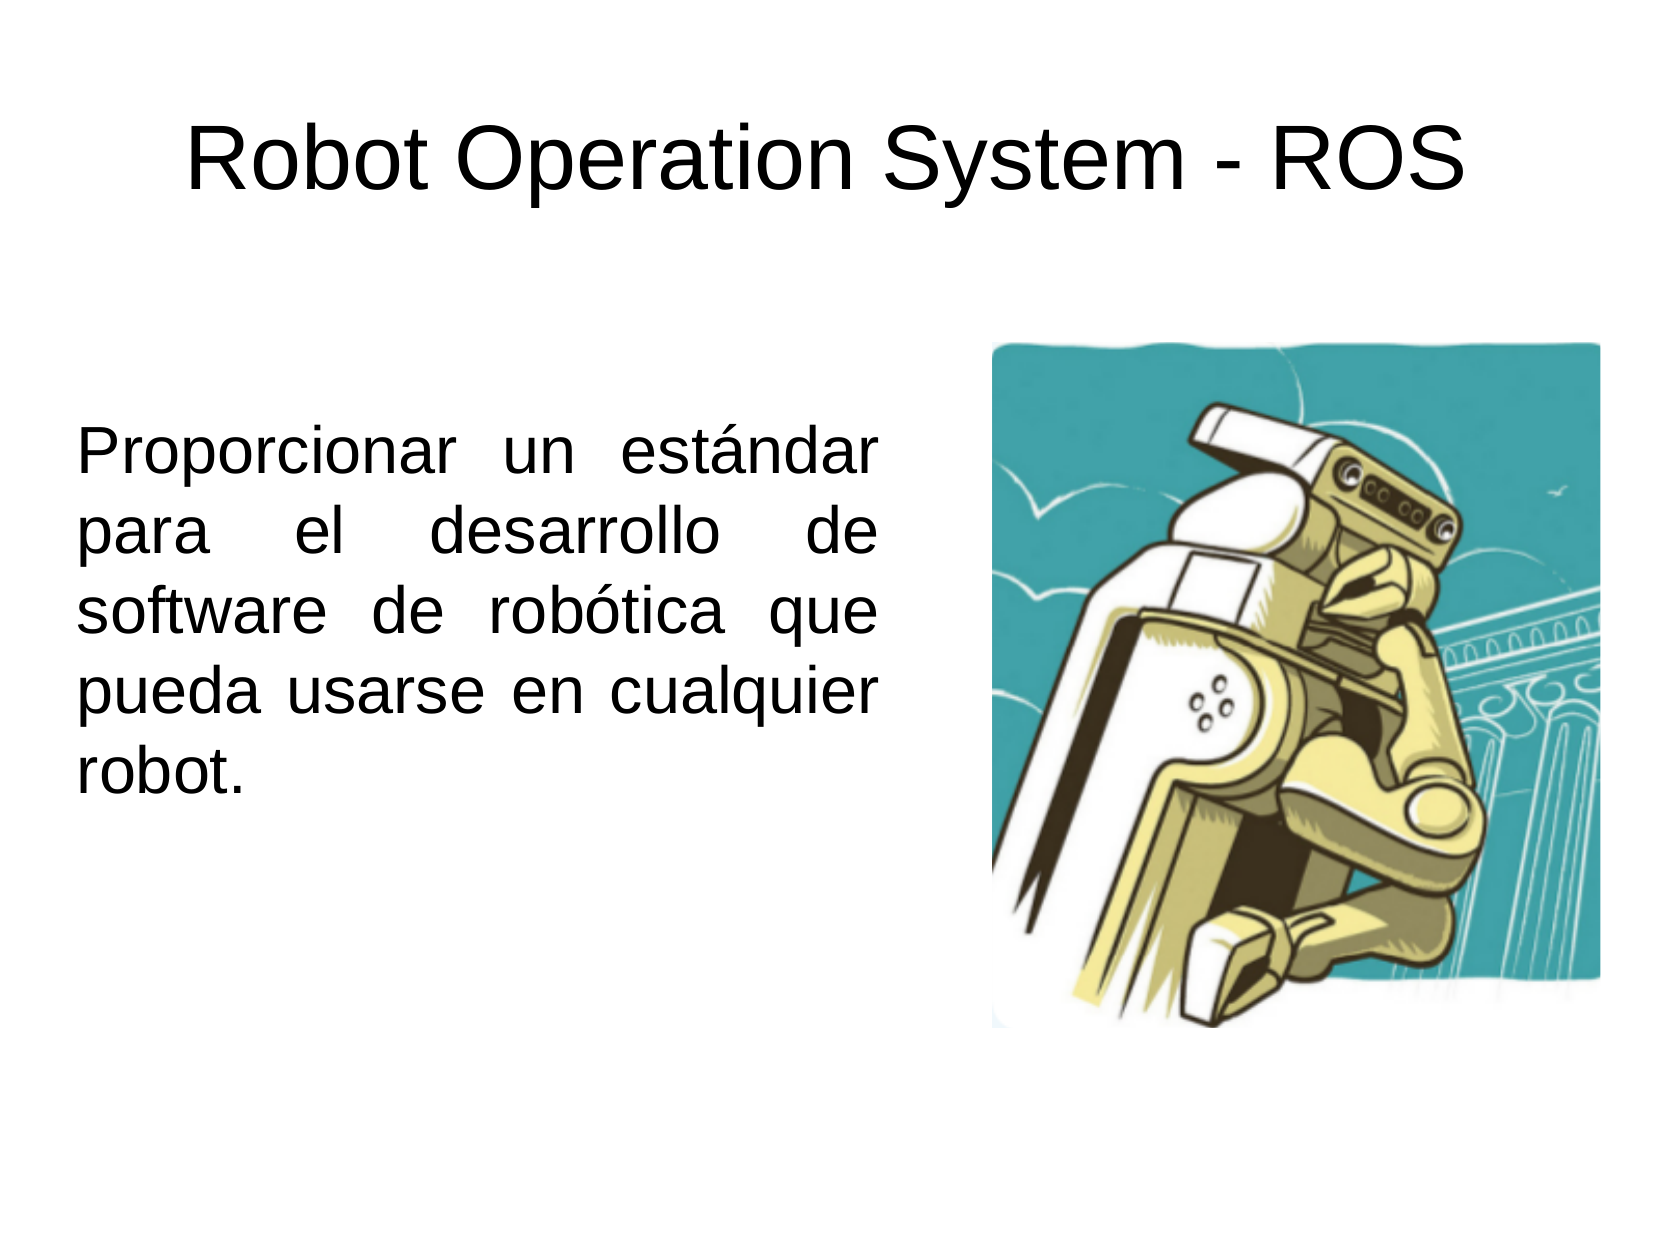

# Robot Operation System - ROS
Proporcionar un estándar para el desarrollo de software de robótica que pueda usarse en cualquier robot.